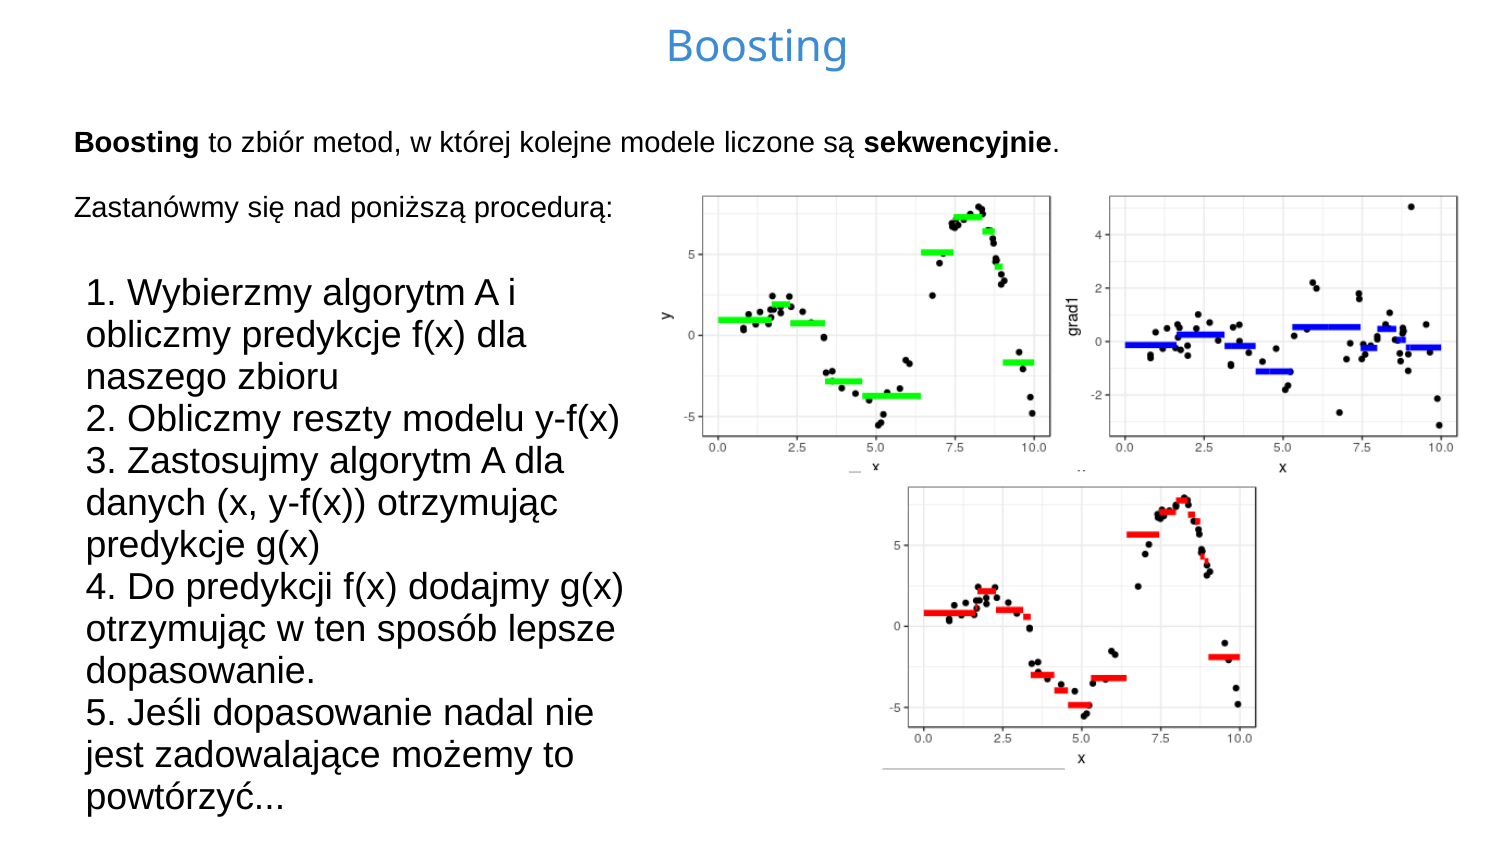

Boosting
Boosting to zbiór metod, w której kolejne modele liczone są sekwencyjnie.
Zastanówmy się nad poniższą procedurą:
1. Wybierzmy algorytm A i obliczmy predykcje f(x) dla naszego zbioru
2. Obliczmy reszty modelu y-f(x)
3. Zastosujmy algorytm A dla danych (x, y-f(x)) otrzymując predykcje g(x)
4. Do predykcji f(x) dodajmy g(x) otrzymując w ten sposób lepsze dopasowanie.
5. Jeśli dopasowanie nadal nie jest zadowalające możemy to powtórzyć...